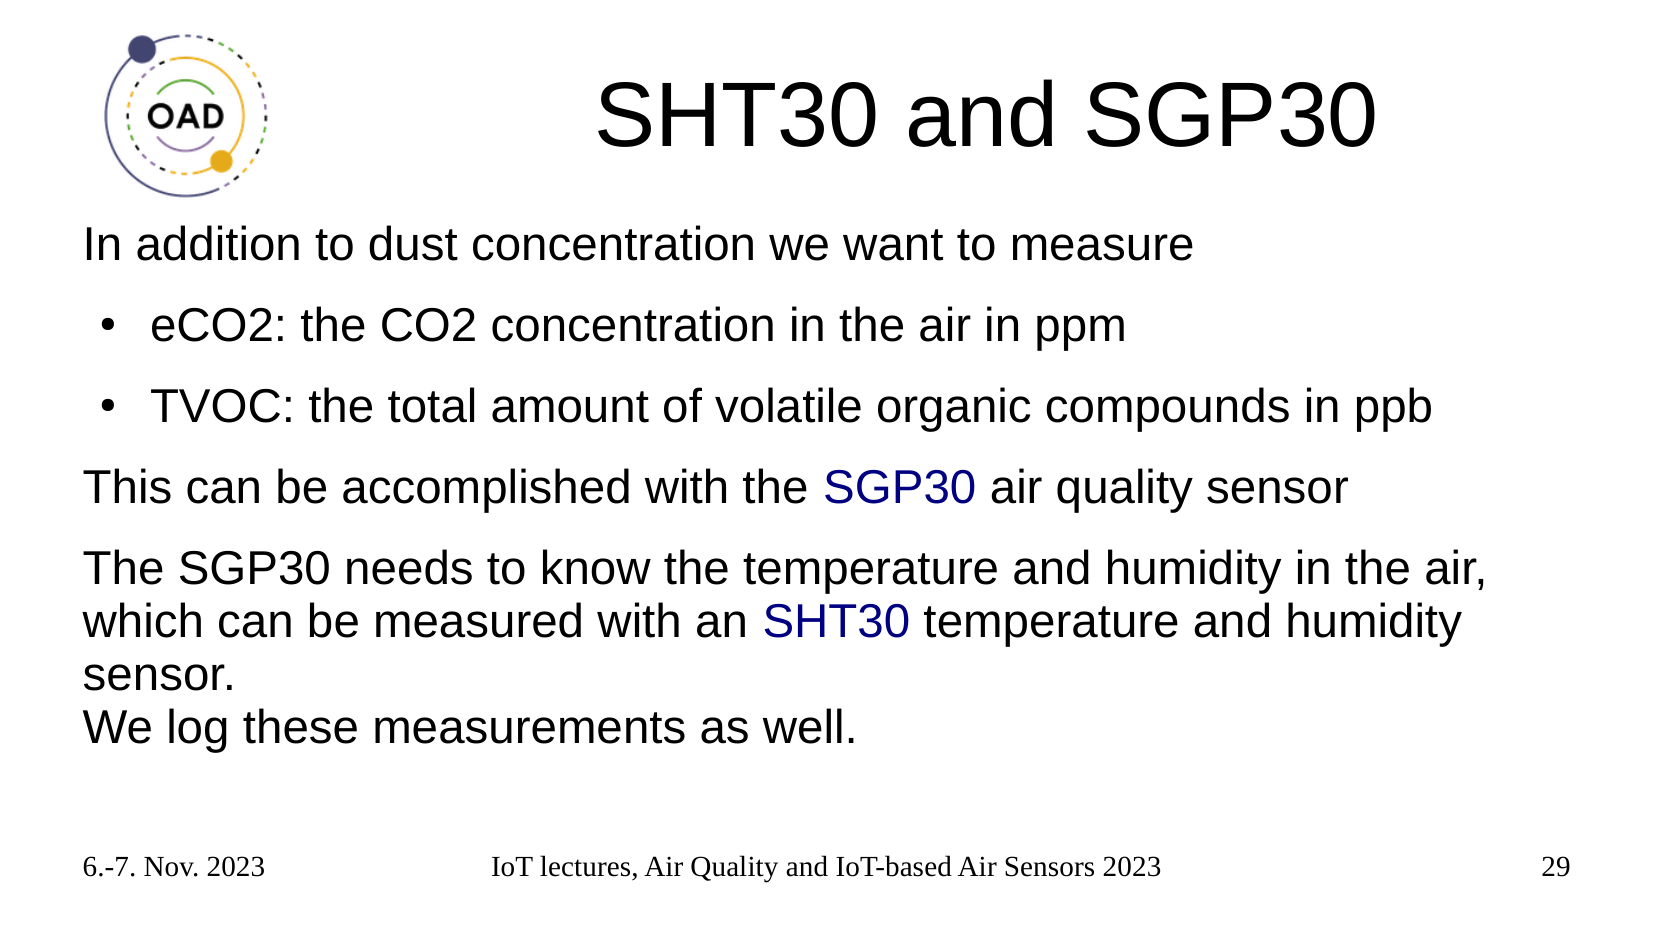

# SHT30 and SGP30
In addition to dust concentration we want to measure
eCO2: the CO2 concentration in the air in ppm
TVOC: the total amount of volatile organic compounds in ppb
This can be accomplished with the SGP30 air quality sensor
The SGP30 needs to know the temperature and humidity in the air, which can be measured with an SHT30 temperature and humidity sensor.
We log these measurements as well.
6.-7. Nov. 2023
IoT lectures, Air Quality and IoT-based Air Sensors 2023
29